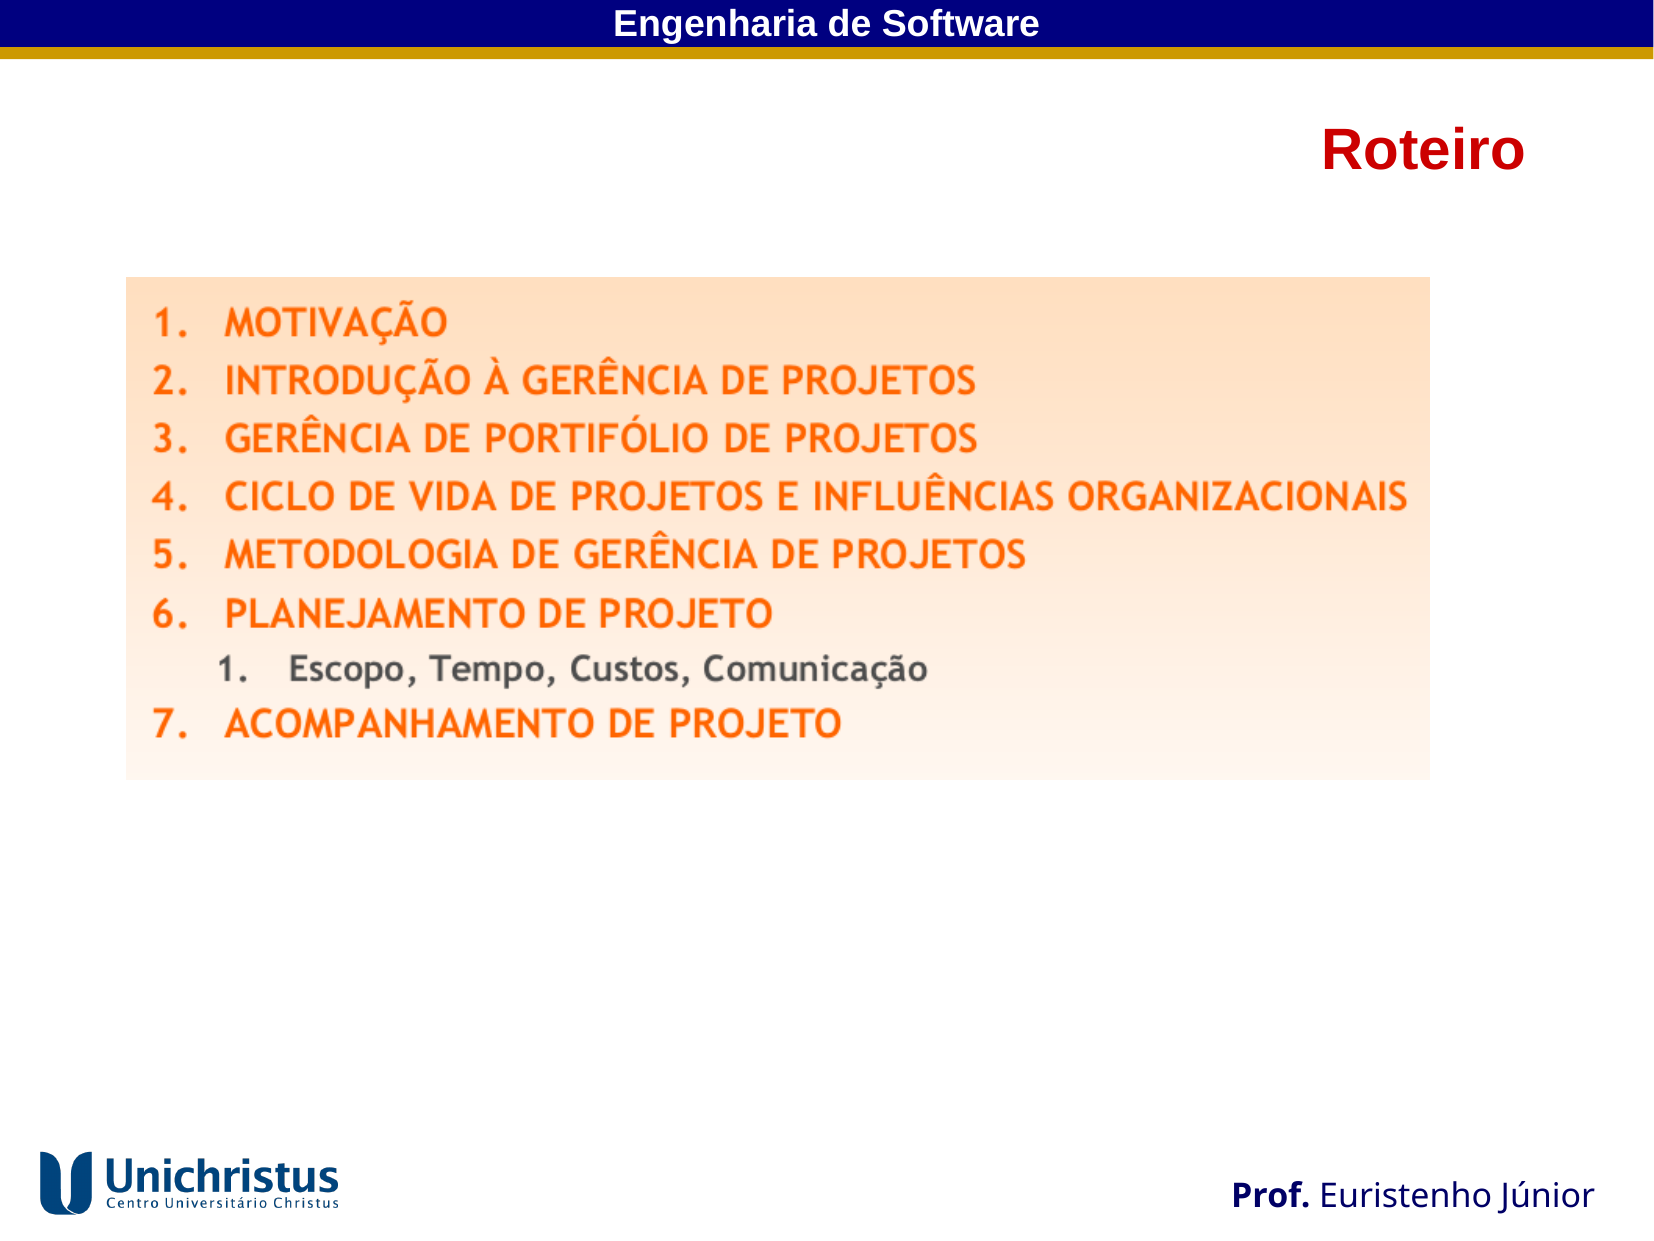

Engenharia de Software
Roteiro
Prof. Euristenho Júnior